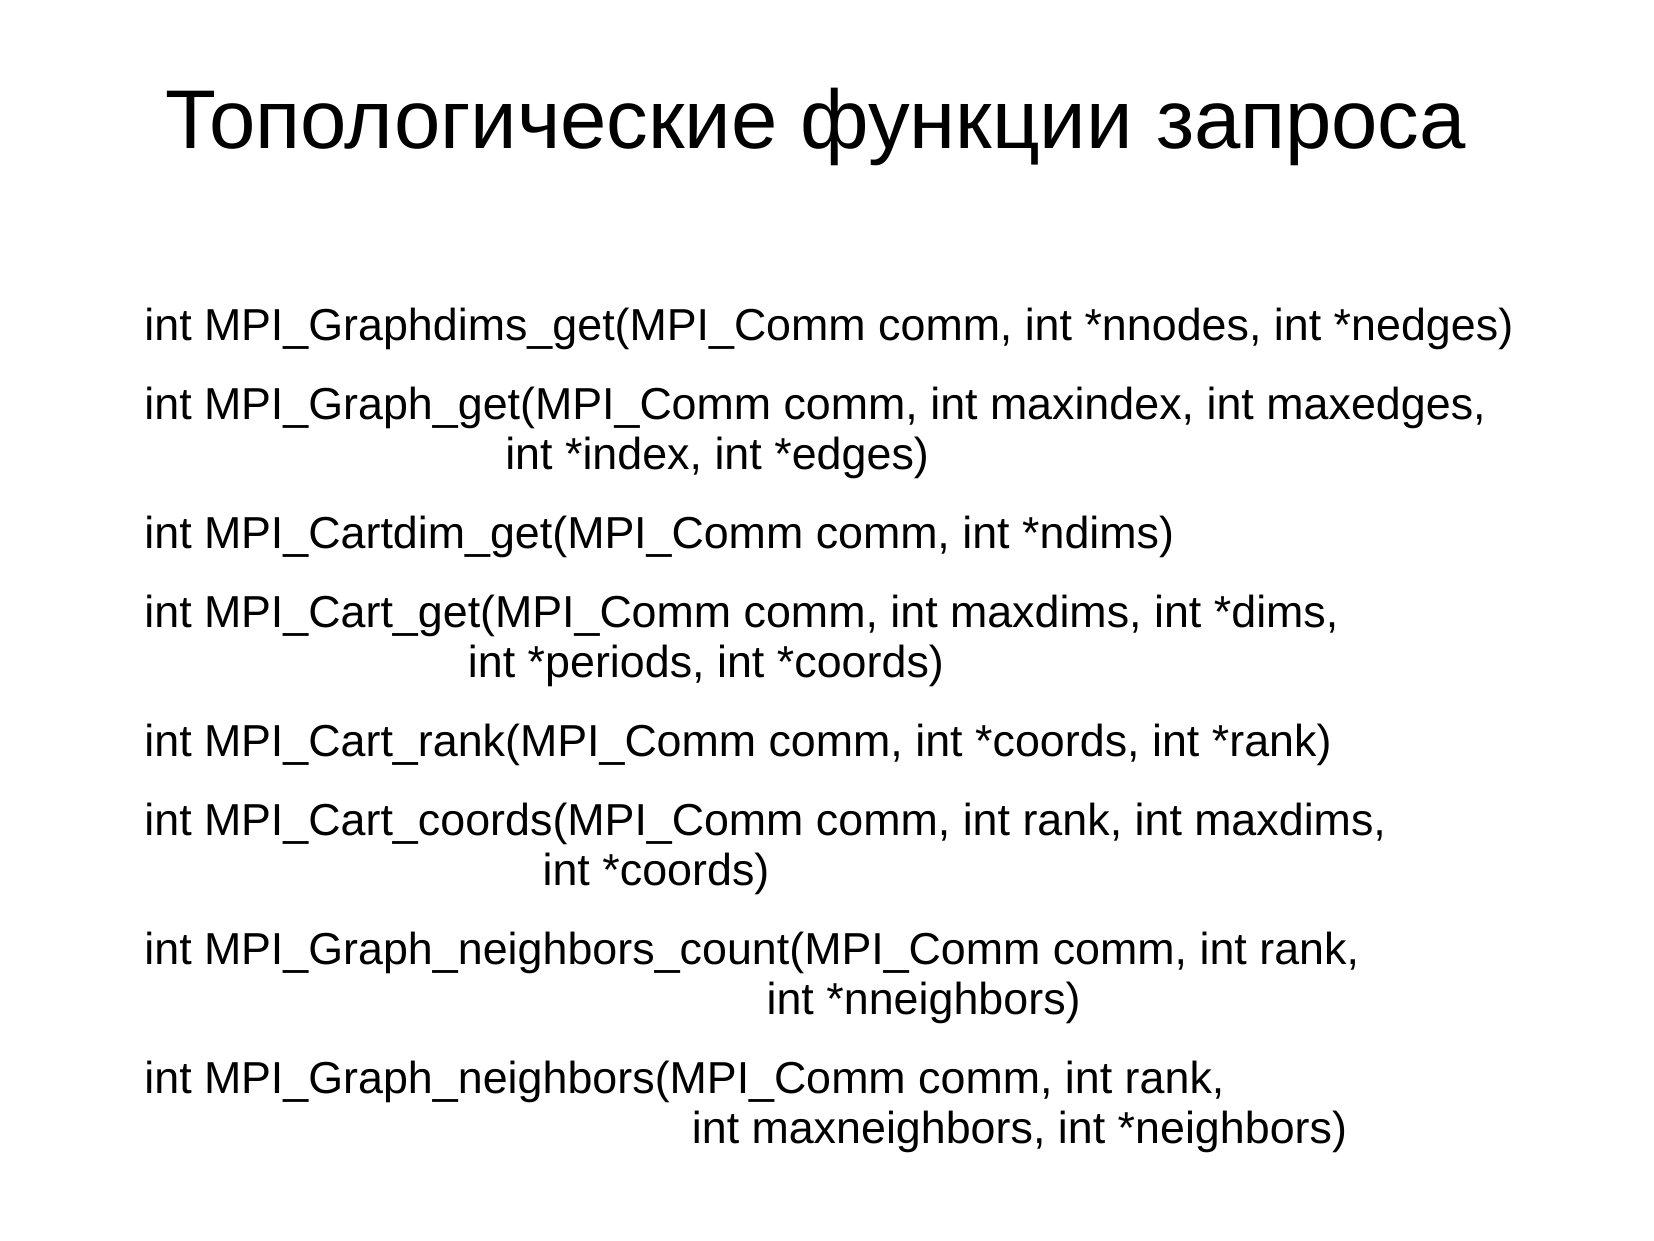

# Топологические функции запроса
int MPI_Graphdims_get(MPI_Comm comm, int *nnodes, int *nedges)
int MPI_Graph_get(MPI_Comm comm, int maxindex, int maxedges, int *index, int *edges)
int MPI_Cartdim_get(MPI_Comm comm, int *ndims)
int MPI_Cart_get(MPI_Comm comm, int maxdims, int *dims, int *periods, int *coords)
int MPI_Cart_rank(MPI_Comm comm, int *coords, int *rank)
int MPI_Cart_coords(MPI_Comm comm, int rank, int maxdims, int *coords)
int MPI_Graph_neighbors_count(MPI_Comm comm, int rank, int *nneighbors)
int MPI_Graph_neighbors(MPI_Comm comm, int rank, int maxneighbors, int *neighbors)